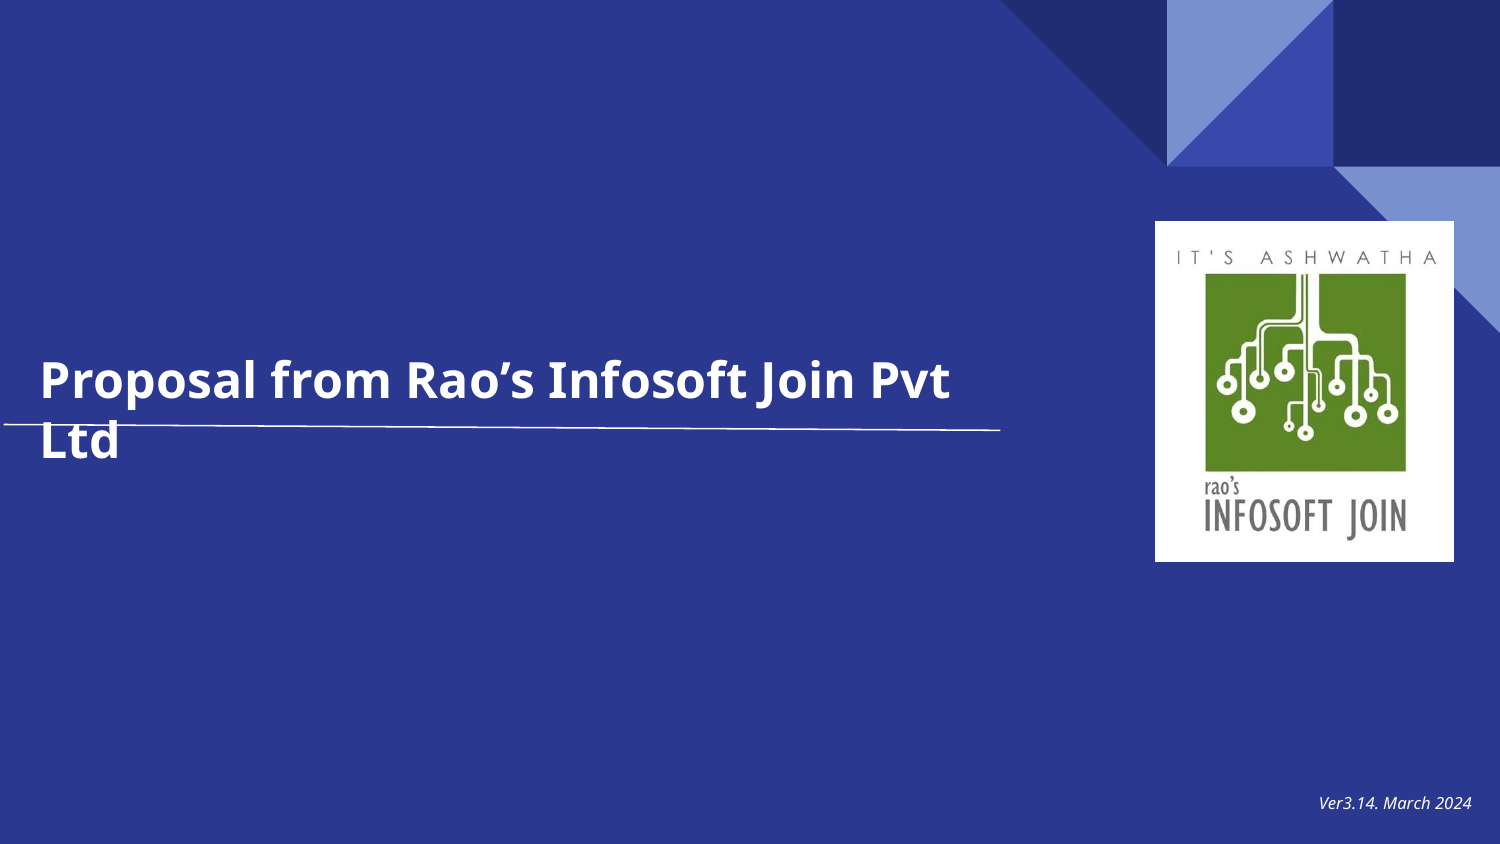

# Proposal from Rao’s Infosoft Join Pvt Ltd
Ver3.14. March 2024